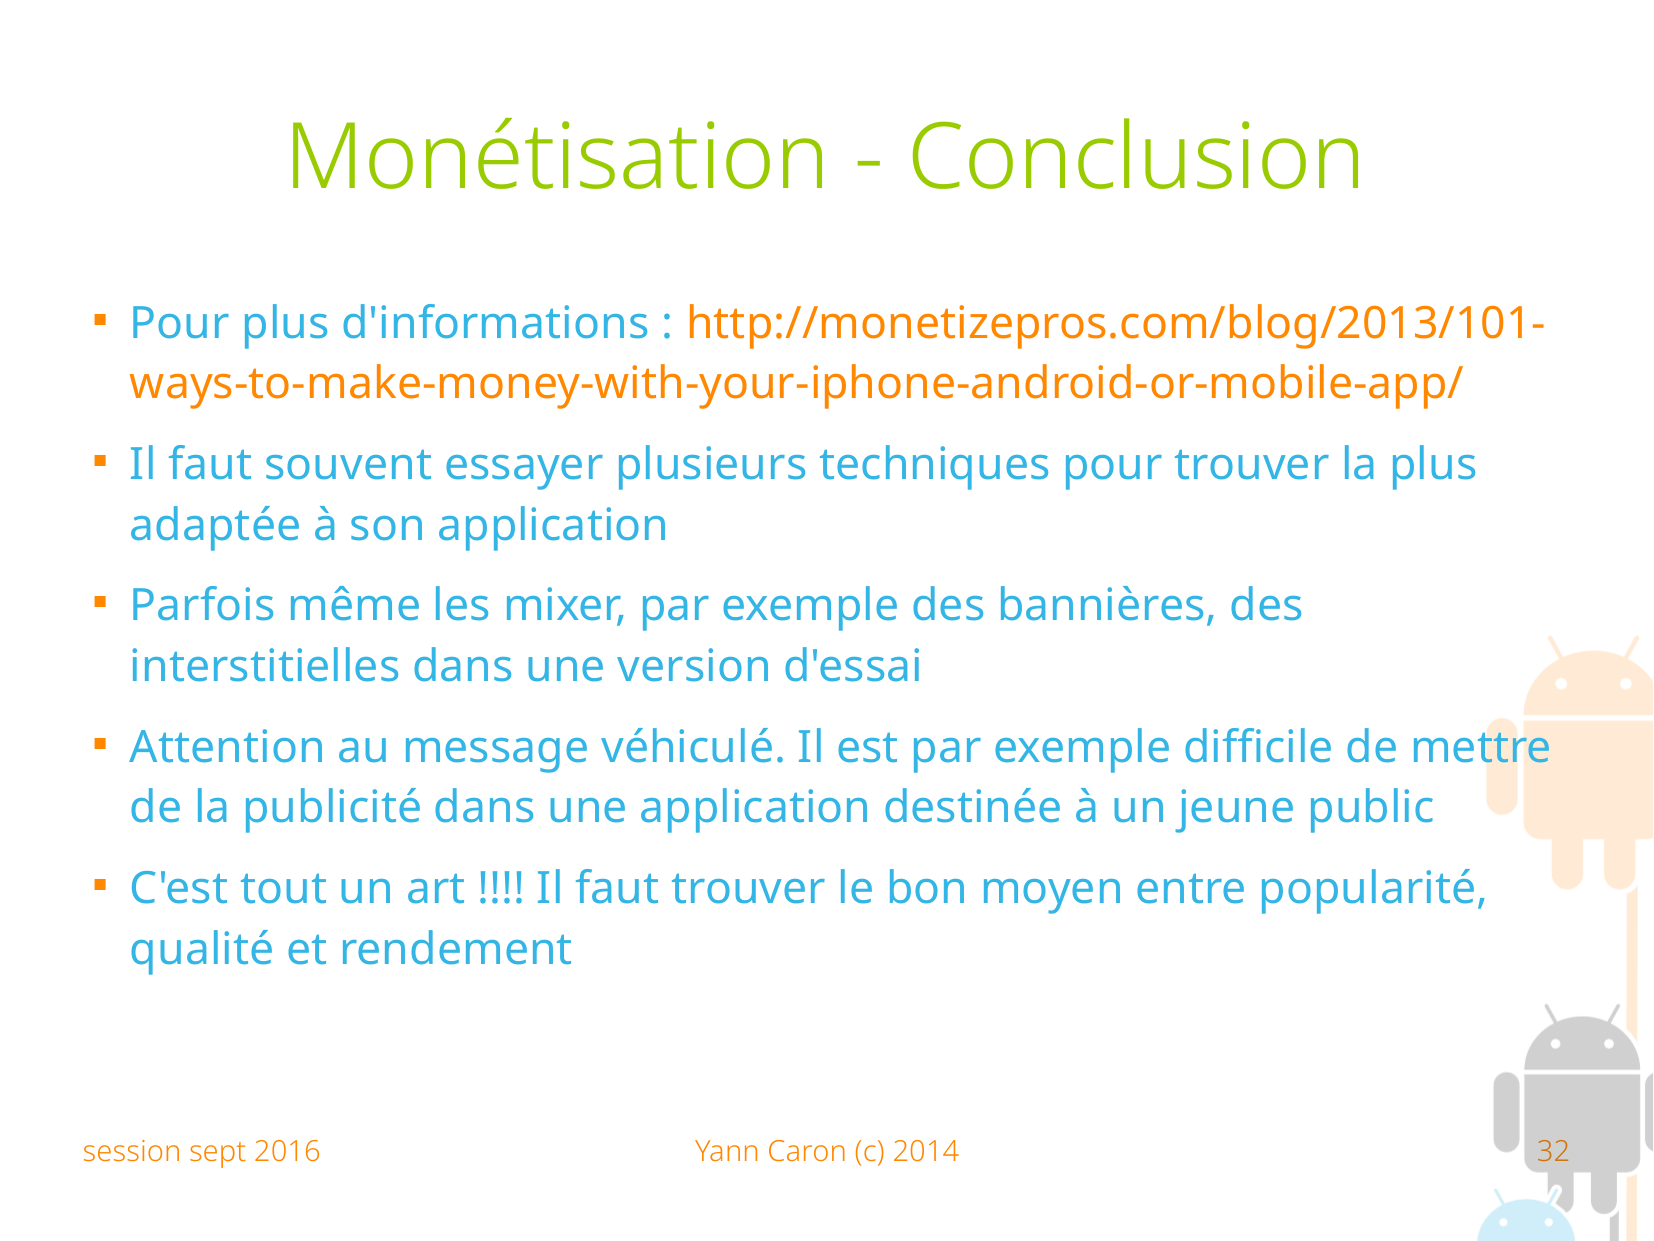

# Monétisation - Conclusion
Pour plus d'informations : http://monetizepros.com/blog/2013/101-ways-to-make-money-with-your-iphone-android-or-mobile-app/
Il faut souvent essayer plusieurs techniques pour trouver la plus adaptée à son application
Parfois même les mixer, par exemple des bannières, des interstitielles dans une version d'essai
Attention au message véhiculé. Il est par exemple difficile de mettre de la publicité dans une application destinée à un jeune public
C'est tout un art !!!! Il faut trouver le bon moyen entre popularité, qualité et rendement
session sept 2016
Yann Caron (c) 2014
32